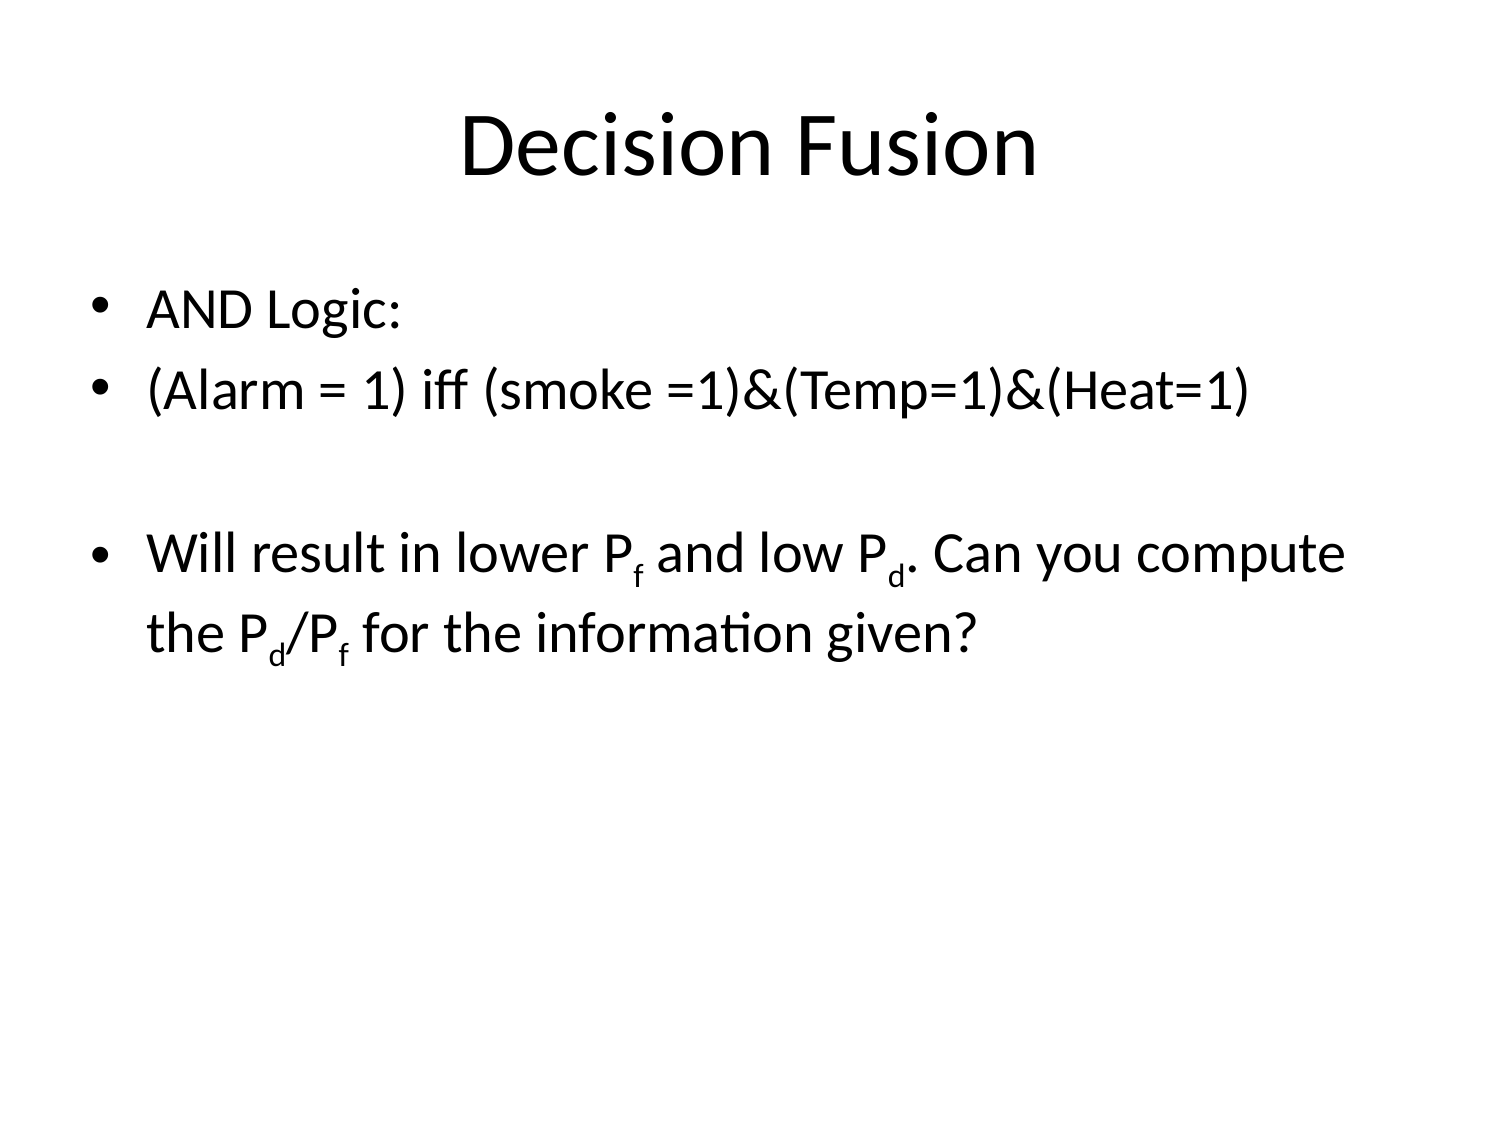

# Decision Fusion
AND Logic:
(Alarm = 1) iff (smoke =1)&(Temp=1)&(Heat=1)
Will result in lower Pf and low Pd. Can you compute the Pd/Pf for the information given?